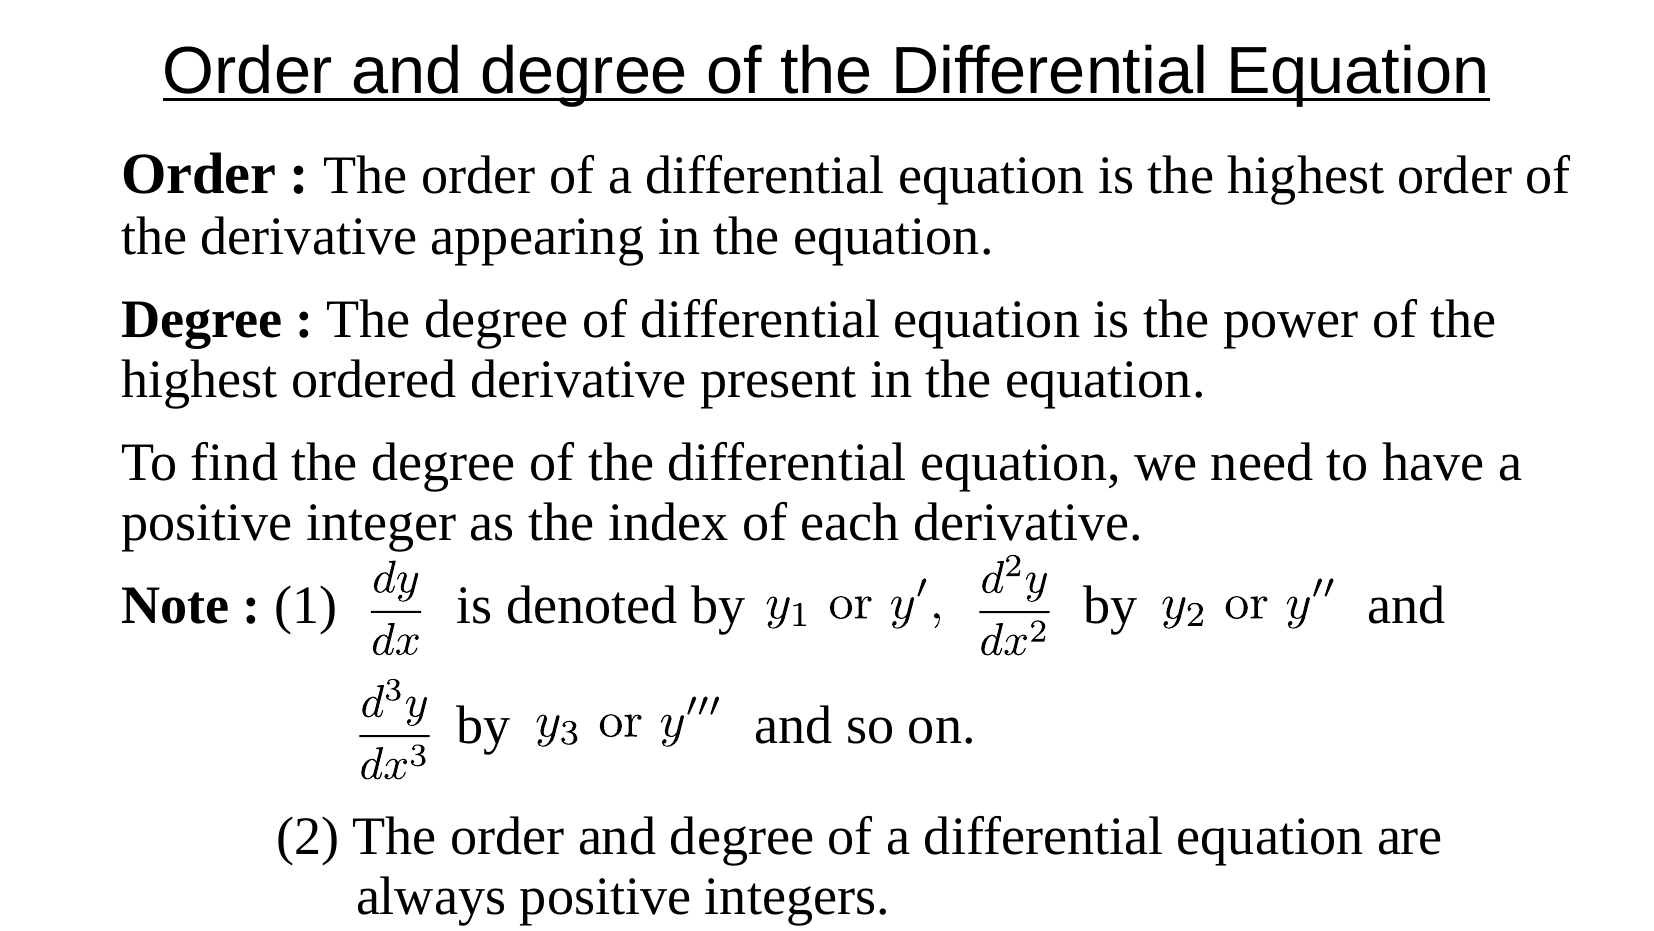

# Order and degree of the Differential Equation
	Order : The order of a differential equation is the highest order of
	the derivative appearing in the equation.
	Degree : The degree of differential equation is the power of the
	highest ordered derivative present in the equation.
	To find the degree of the differential equation, we need to have a
	positive integer as the index of each derivative.
	Note : (1) 	 is denoted by by and
					 by and so on.
 (2) The order and degree of a differential equation are
				 always positive integers.